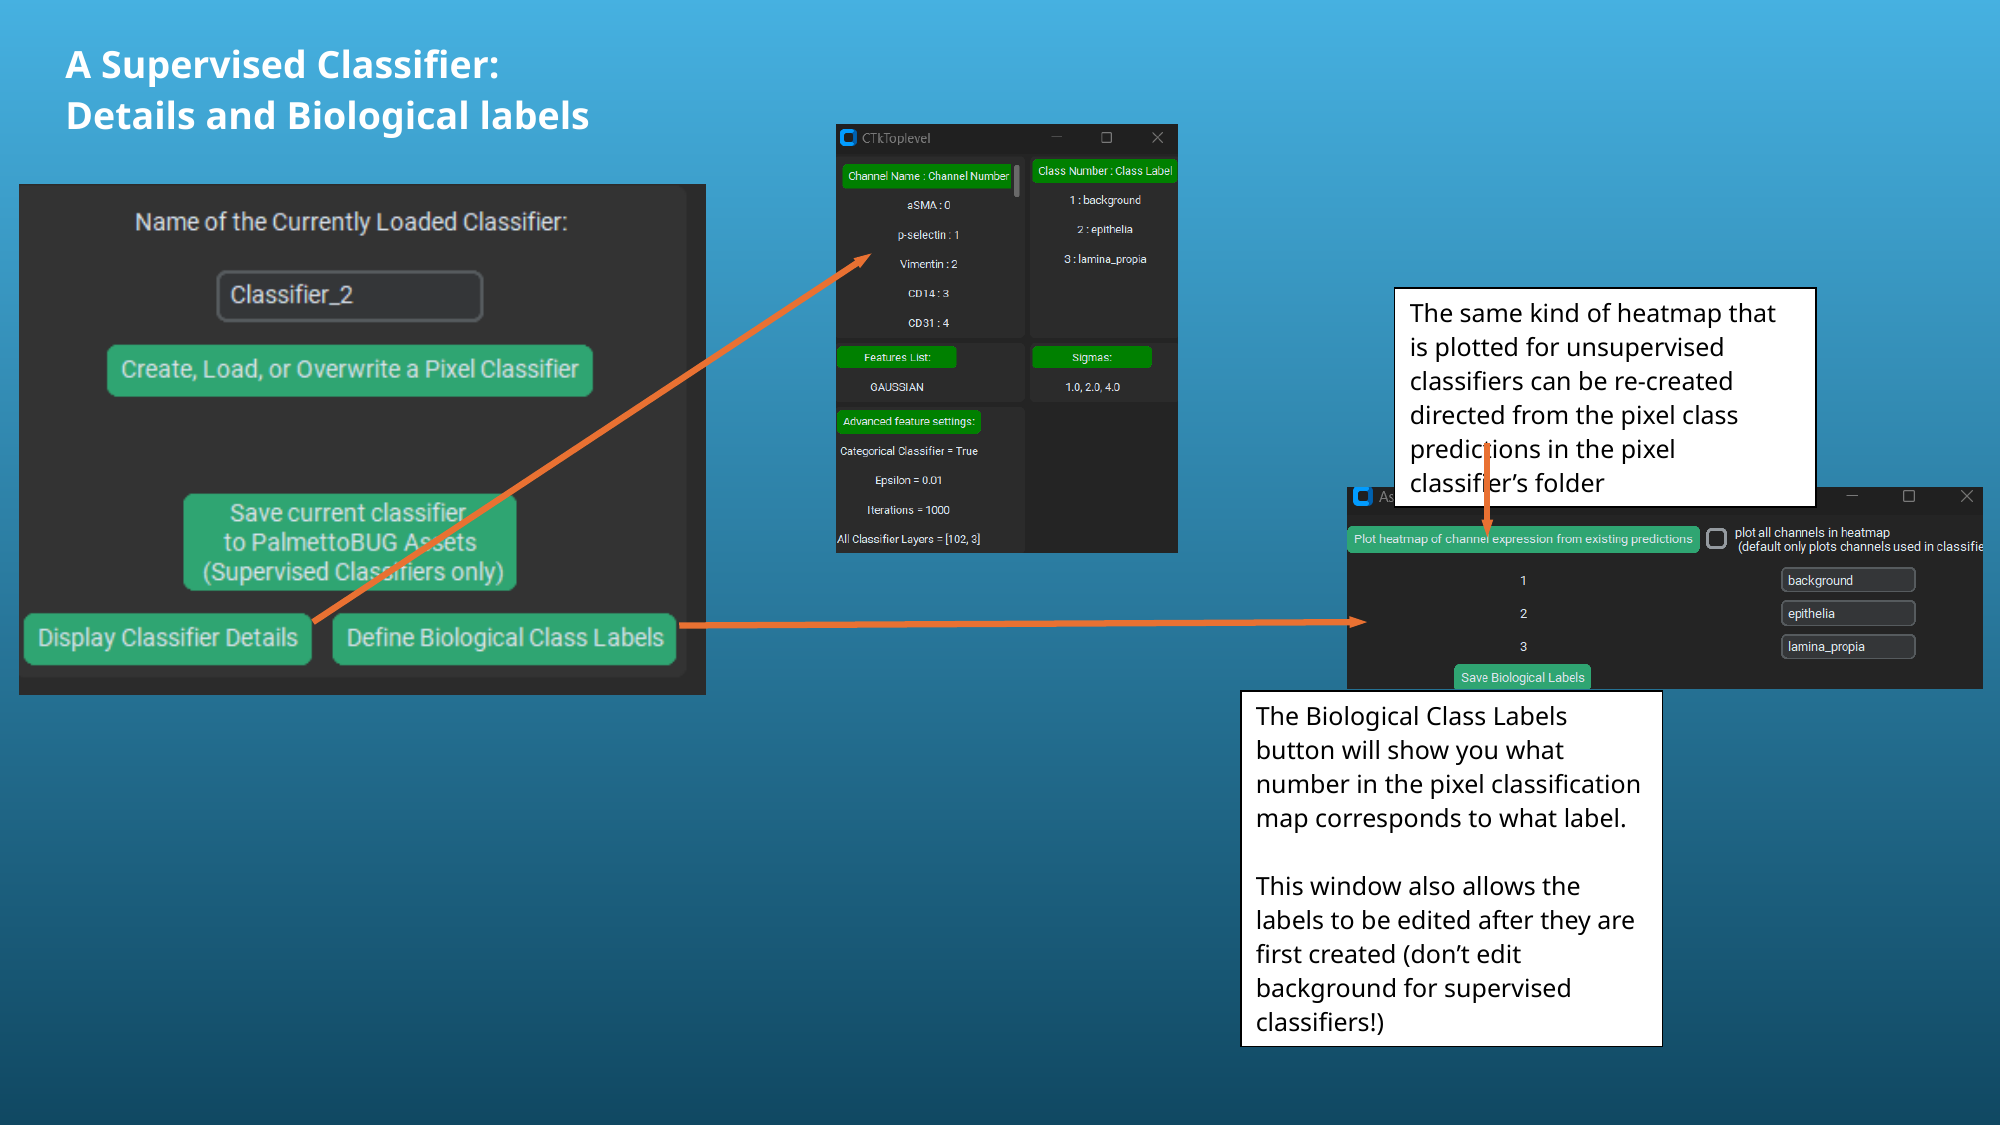

A Supervised Classifier:
Details and Biological labels
The same kind of heatmap that is plotted for unsupervised classifiers can be re-created directed from the pixel class predictions in the pixel classifier’s folder
The Biological Class Labels button will show you what number in the pixel classification map corresponds to what label.
This window also allows the labels to be edited after they are first created (don’t edit background for supervised classifiers!)